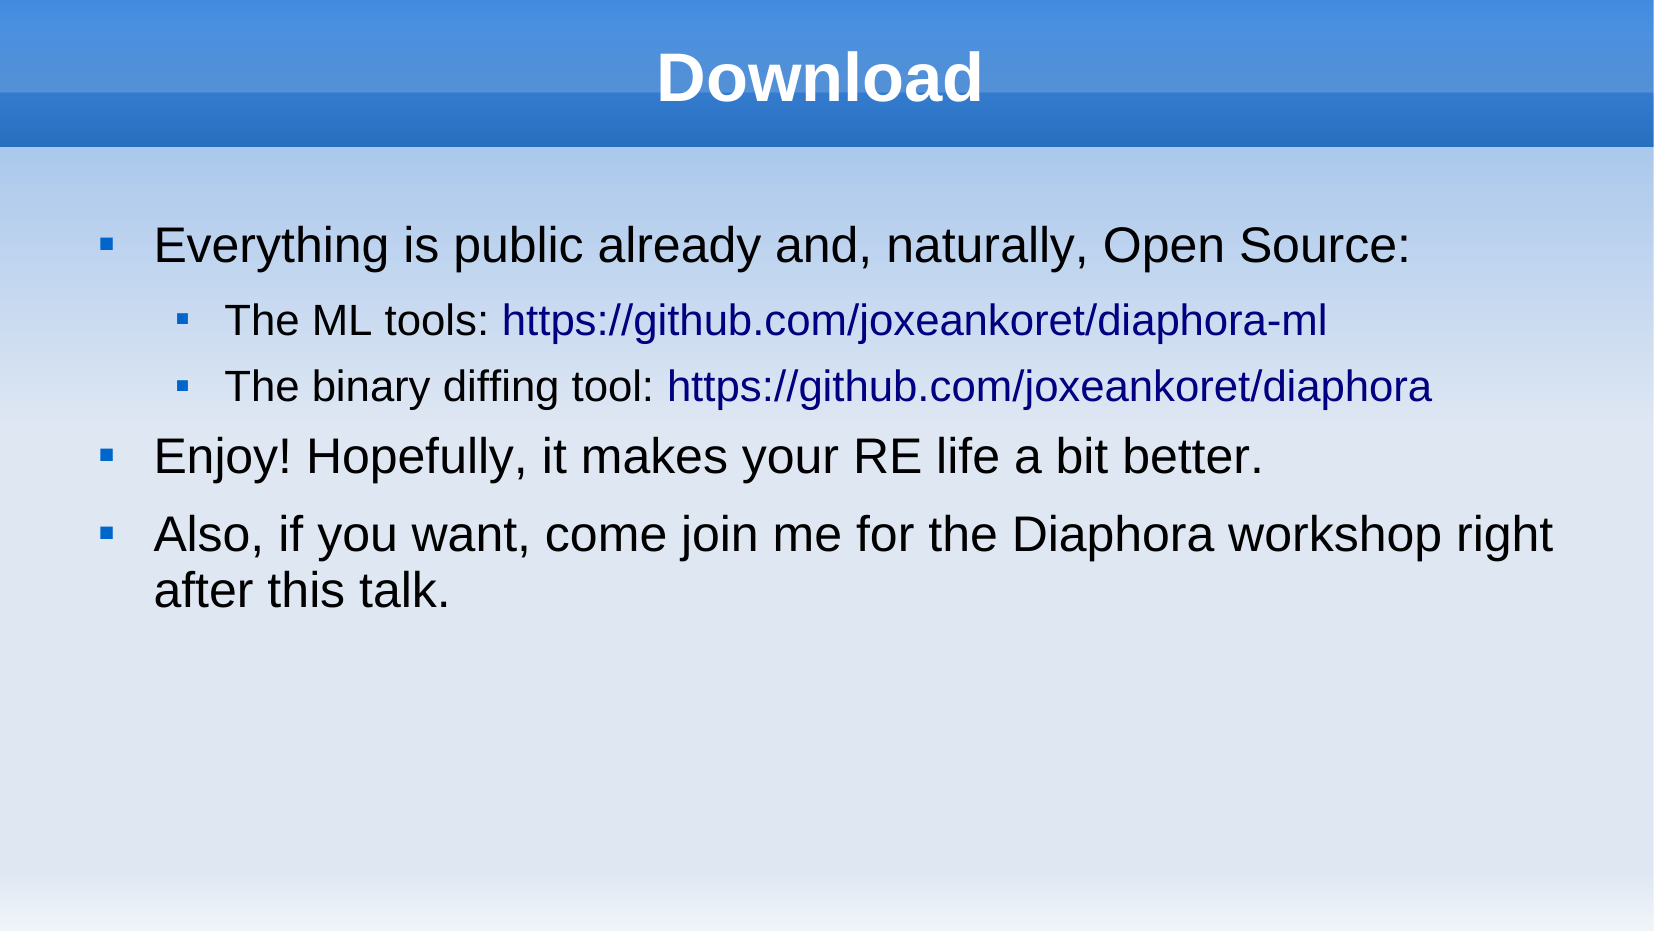

# Download
Everything is public already and, naturally, Open Source:
The ML tools: https://github.com/joxeankoret/diaphora-ml
The binary diffing tool: https://github.com/joxeankoret/diaphora
Enjoy! Hopefully, it makes your RE life a bit better.
Also, if you want, come join me for the Diaphora workshop right after this talk.